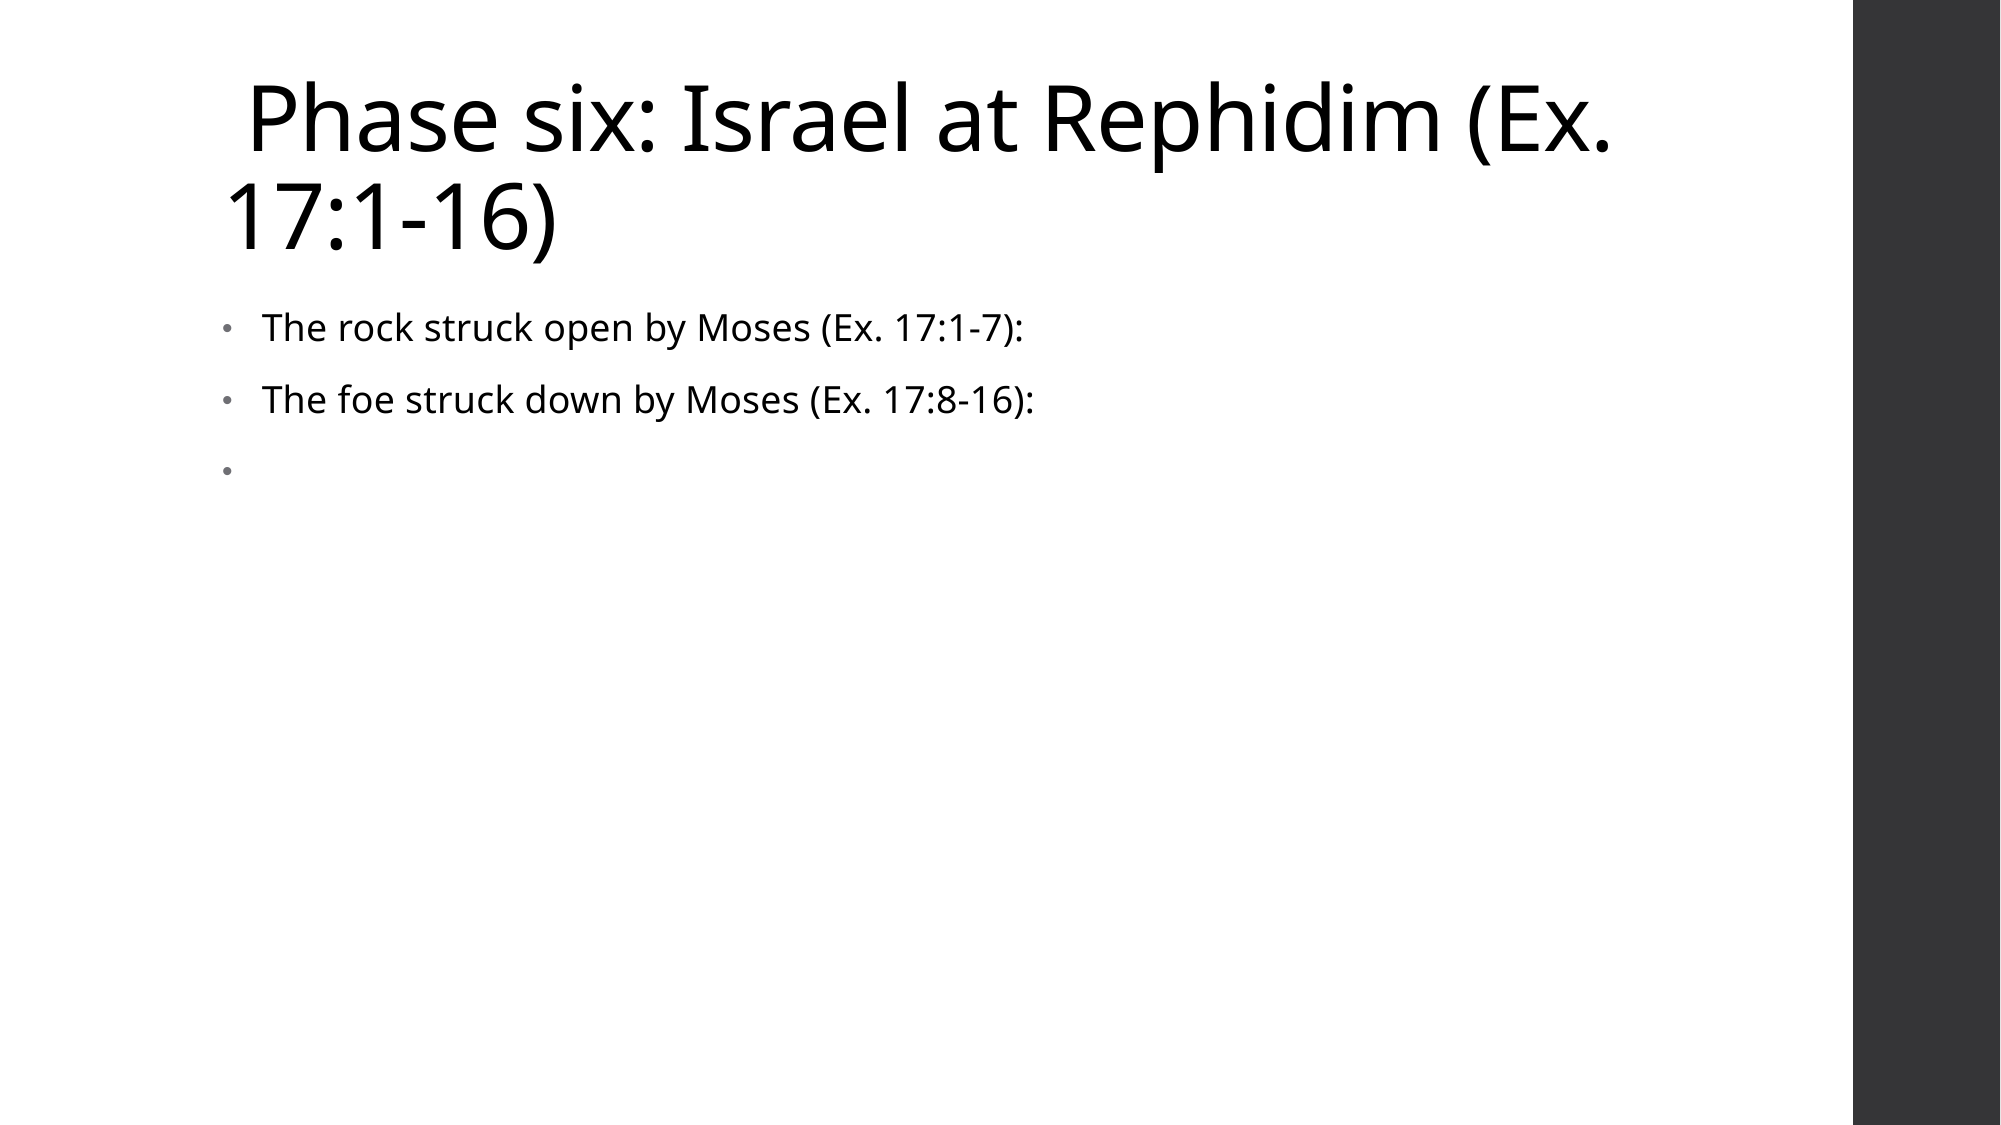

# Phase six: Israel at Rephidim (Ex. 17:1-16)
 The rock struck open by Moses (Ex. 17:1-7):
 The foe struck down by Moses (Ex. 17:8-16):